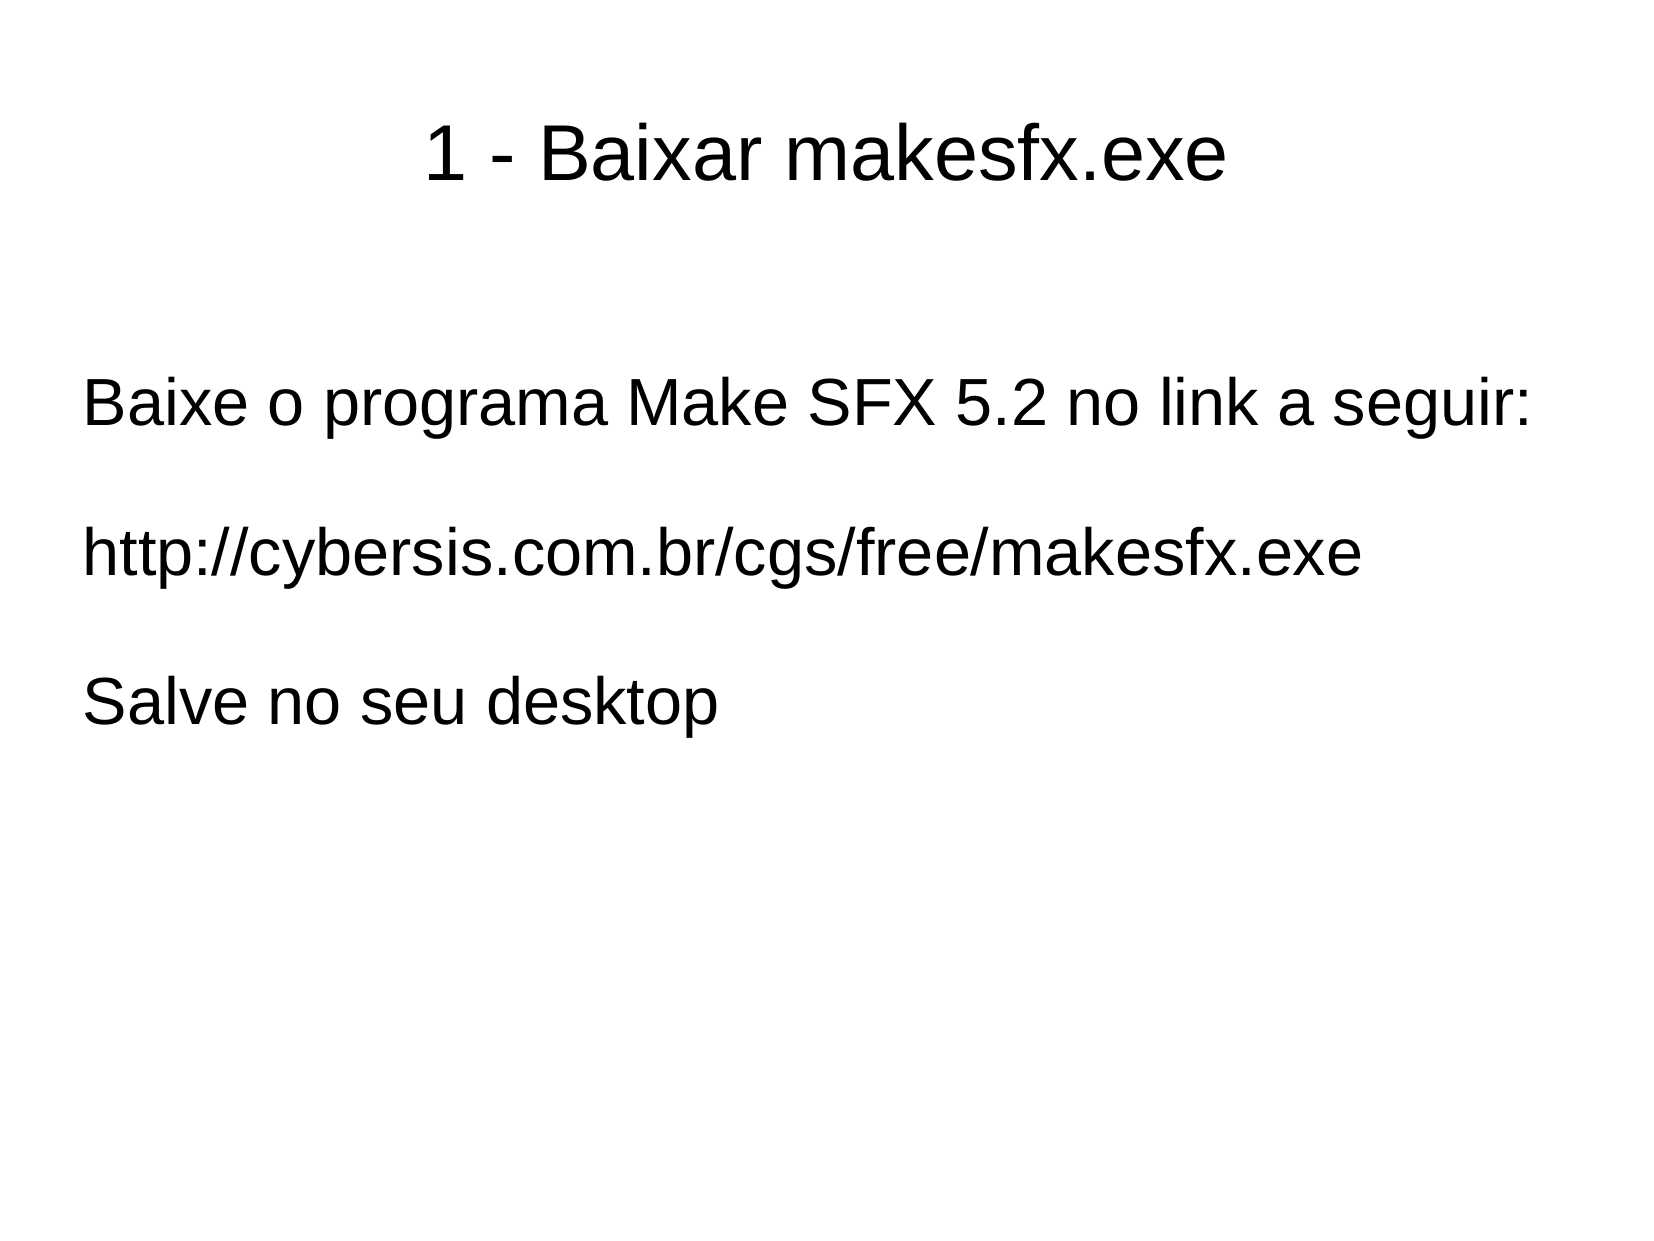

# 1 - Baixar makesfx.exe
Baixe o programa Make SFX 5.2 no link a seguir:
http://cybersis.com.br/cgs/free/makesfx.exe
Salve no seu desktop